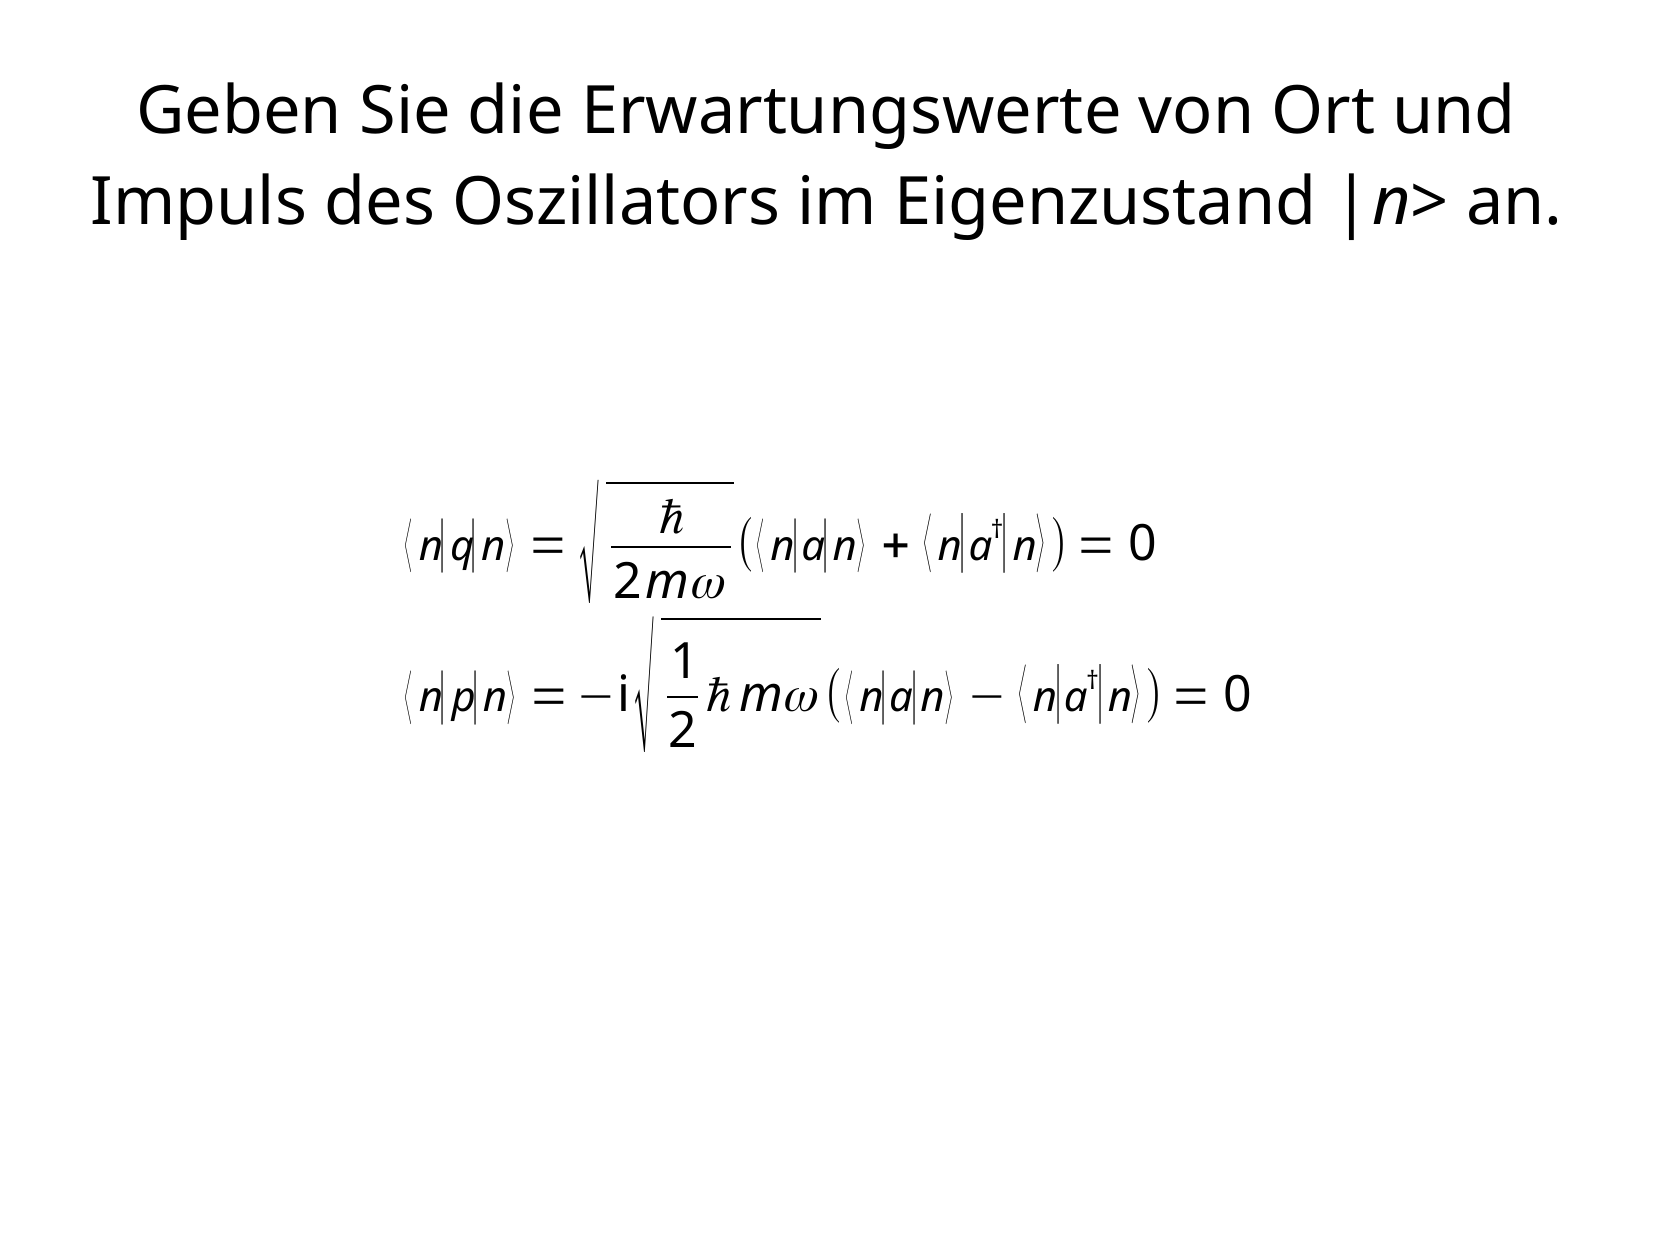

# Geben Sie die Erwartungswerte von Ort und Impuls des Oszillators im Eigenzustand |n> an.